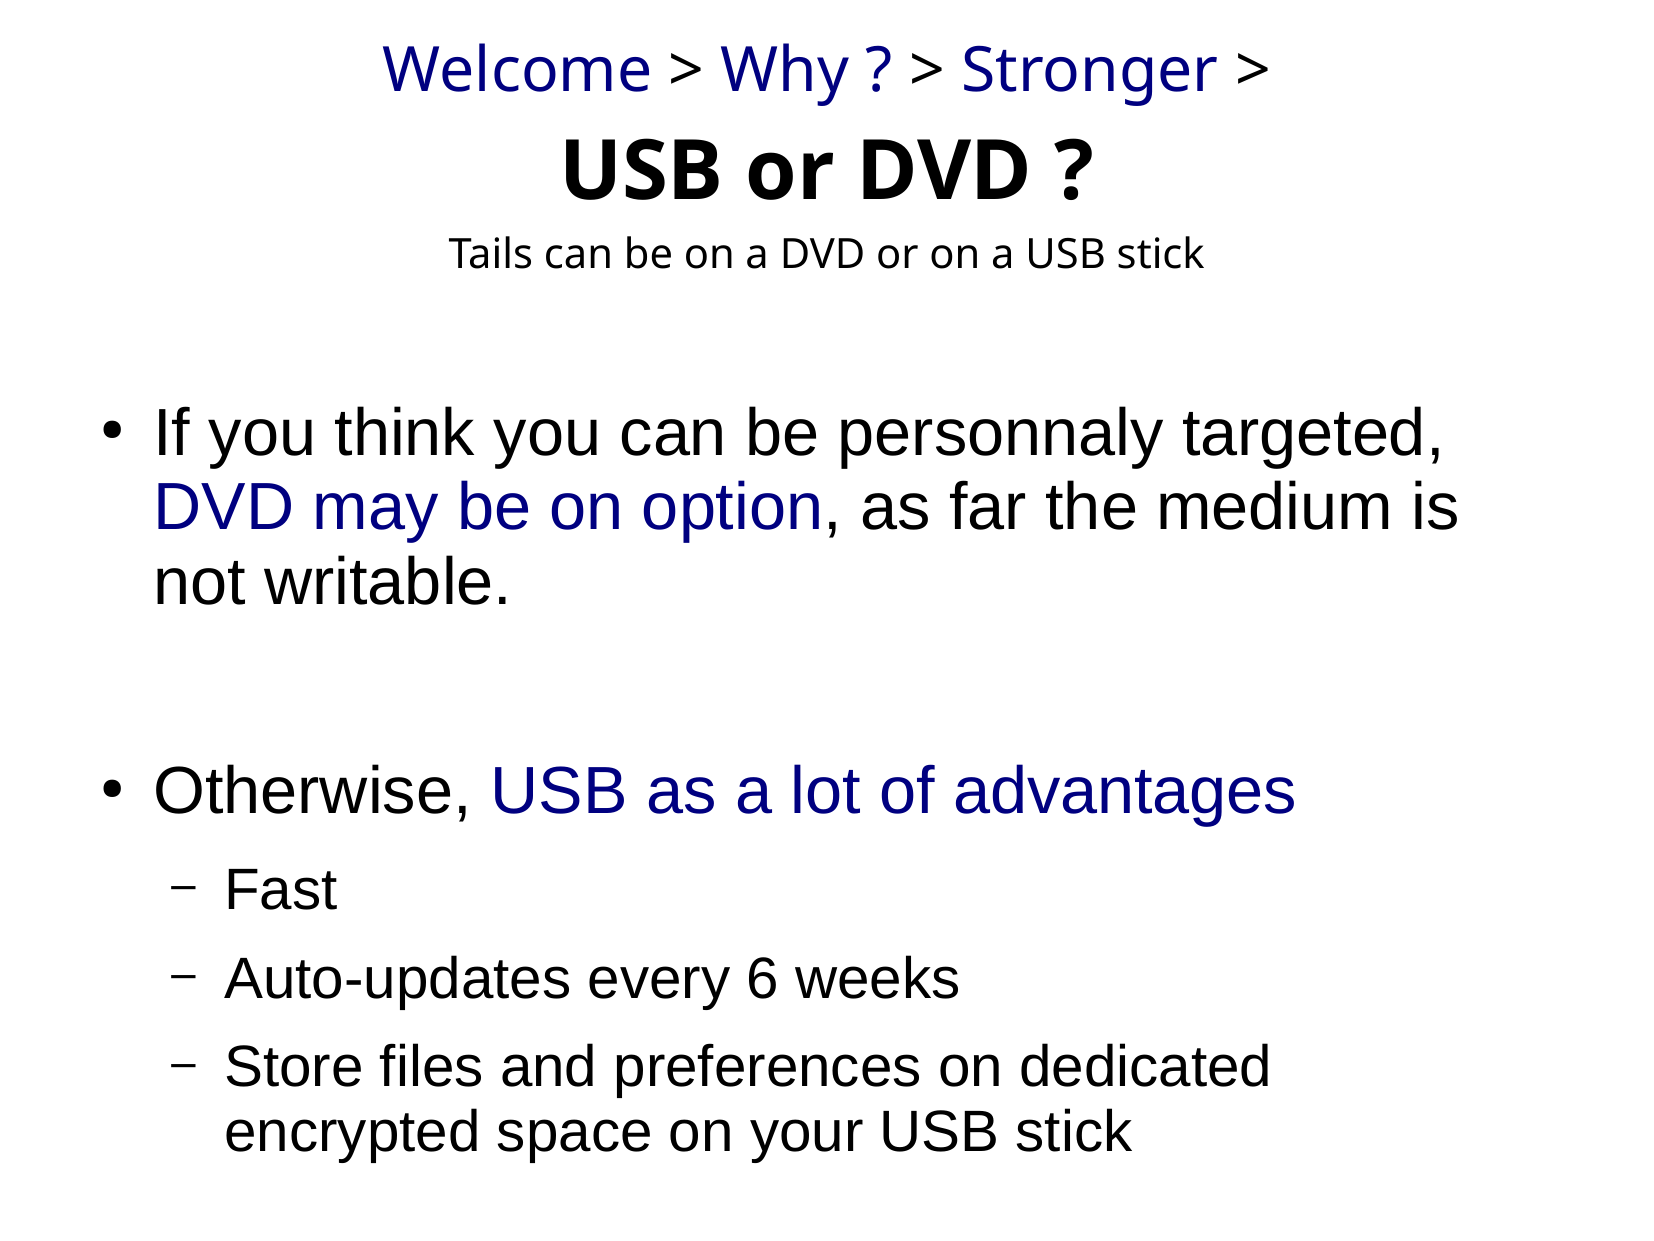

# Welcome > Why ? > Stronger > USB or DVD ? Tails can be on a DVD or on a USB stick
If you think you can be personnaly targeted, DVD may be on option, as far the medium is not writable.
Otherwise, USB as a lot of advantages
Fast
Auto-updates every 6 weeks
Store files and preferences on dedicated encrypted space on your USB stick